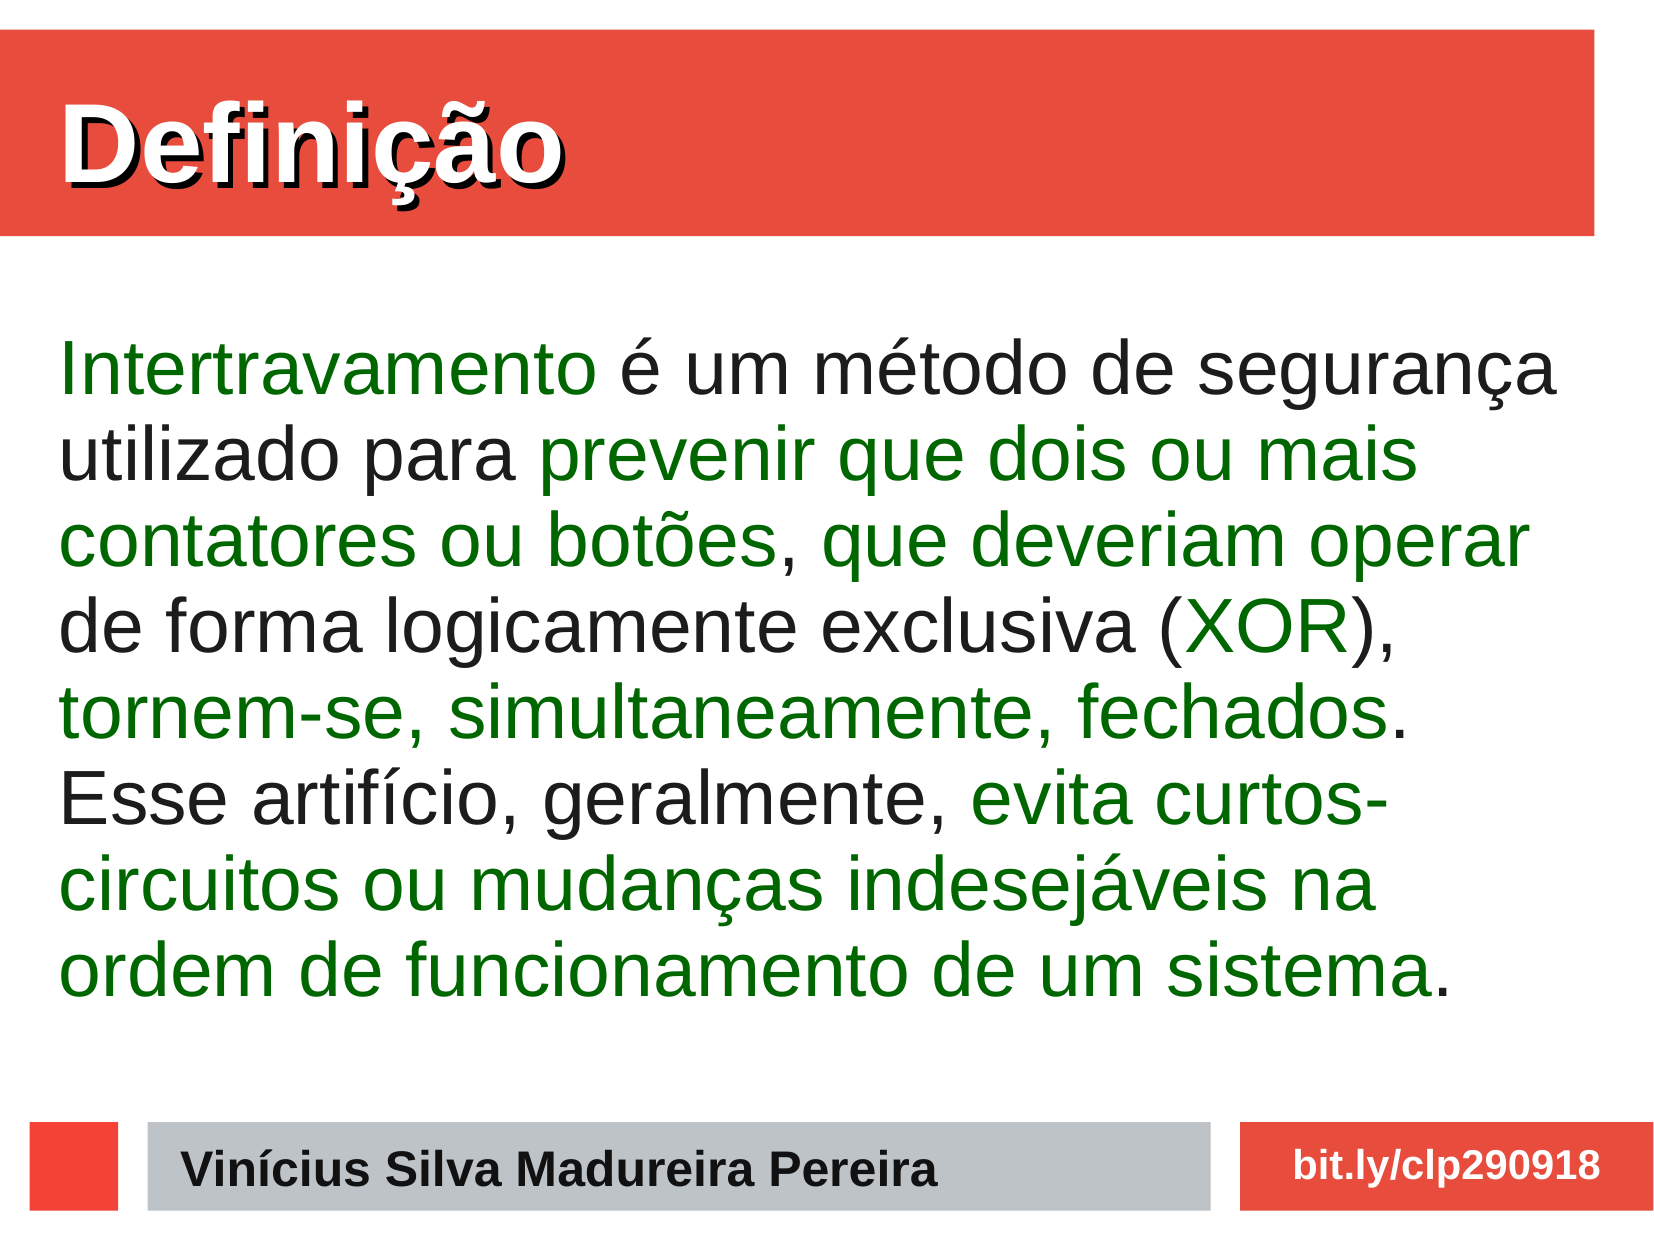

# Definição
Intertravamento é um método de segurança utilizado para prevenir que dois ou mais contatores ou botões, que deveriam operar de forma logicamente exclusiva (XOR), tornem-se, simultaneamente, fechados. Esse artifício, geralmente, evita curtos-circuitos ou mudanças indesejáveis na ordem de funcionamento de um sistema.
Vinícius Silva Madureira Pereira
bit.ly/clp290918